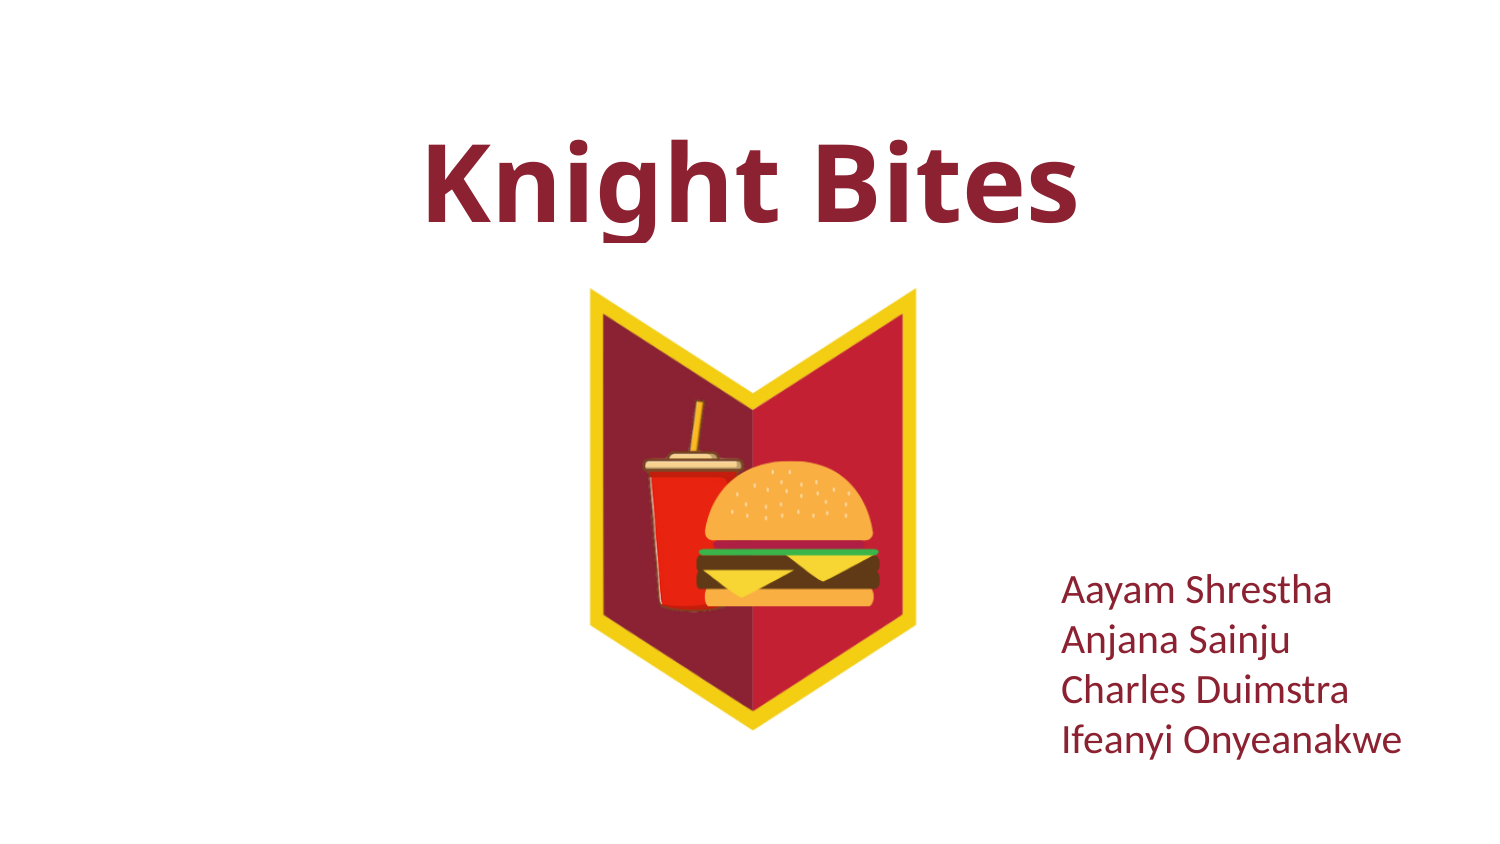

# Knight Bites
Aayam Shrestha
Anjana Sainju
Charles Duimstra
Ifeanyi Onyeanakwe